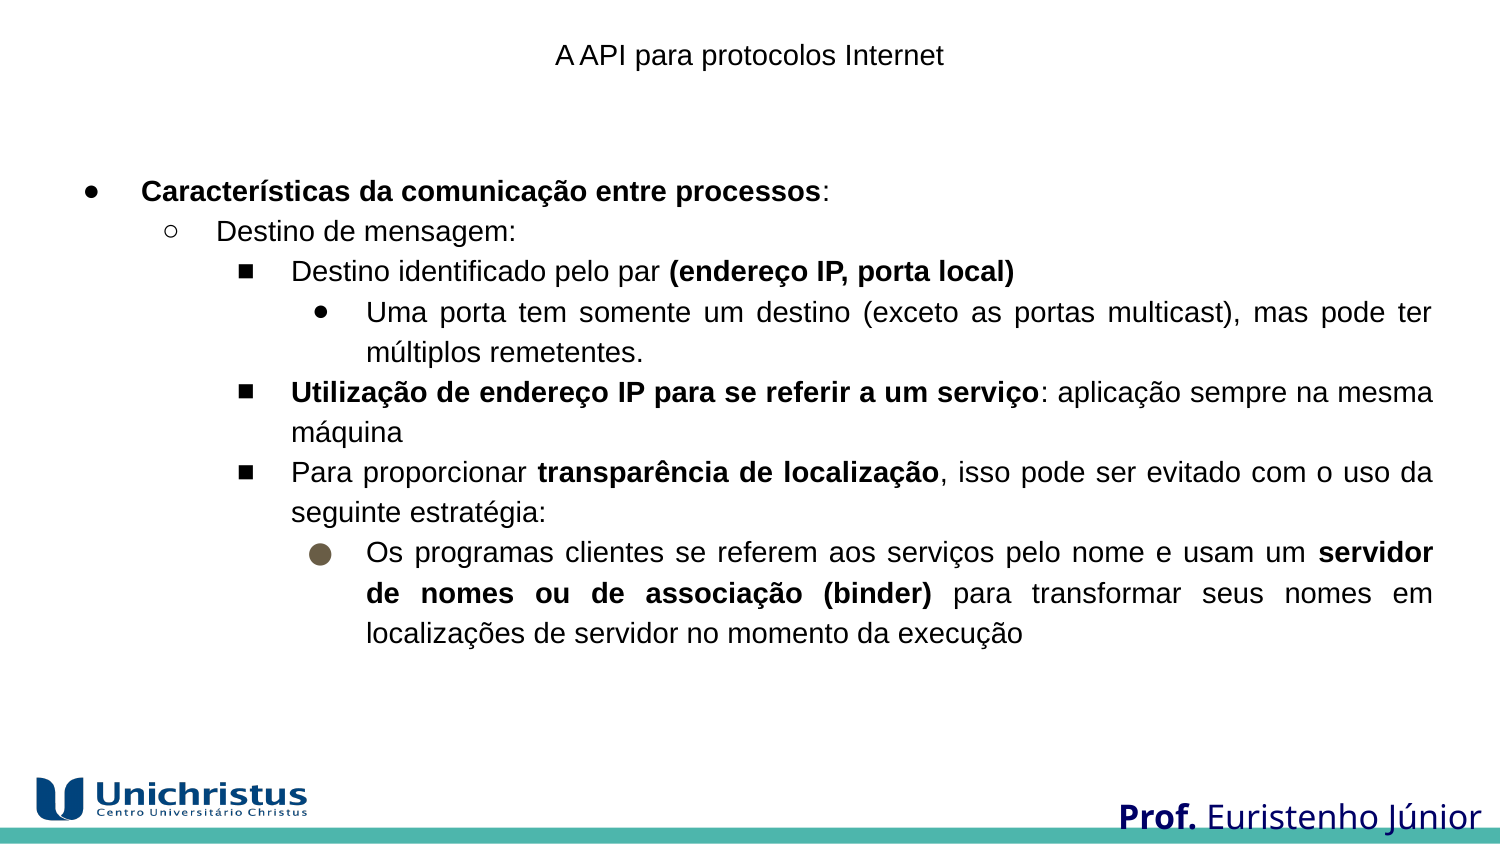

# A API para protocolos Internet
Características da comunicação entre processos:
Destino de mensagem:
Destino identificado pelo par (endereço IP, porta local)
Uma porta tem somente um destino (exceto as portas multicast), mas pode ter múltiplos remetentes.
Utilização de endereço IP para se referir a um serviço: aplicação sempre na mesma máquina
Para proporcionar transparência de localização, isso pode ser evitado com o uso da seguinte estratégia:
Os programas clientes se referem aos serviços pelo nome e usam um servidor de nomes ou de associação (binder) para transformar seus nomes em localizações de servidor no momento da execução